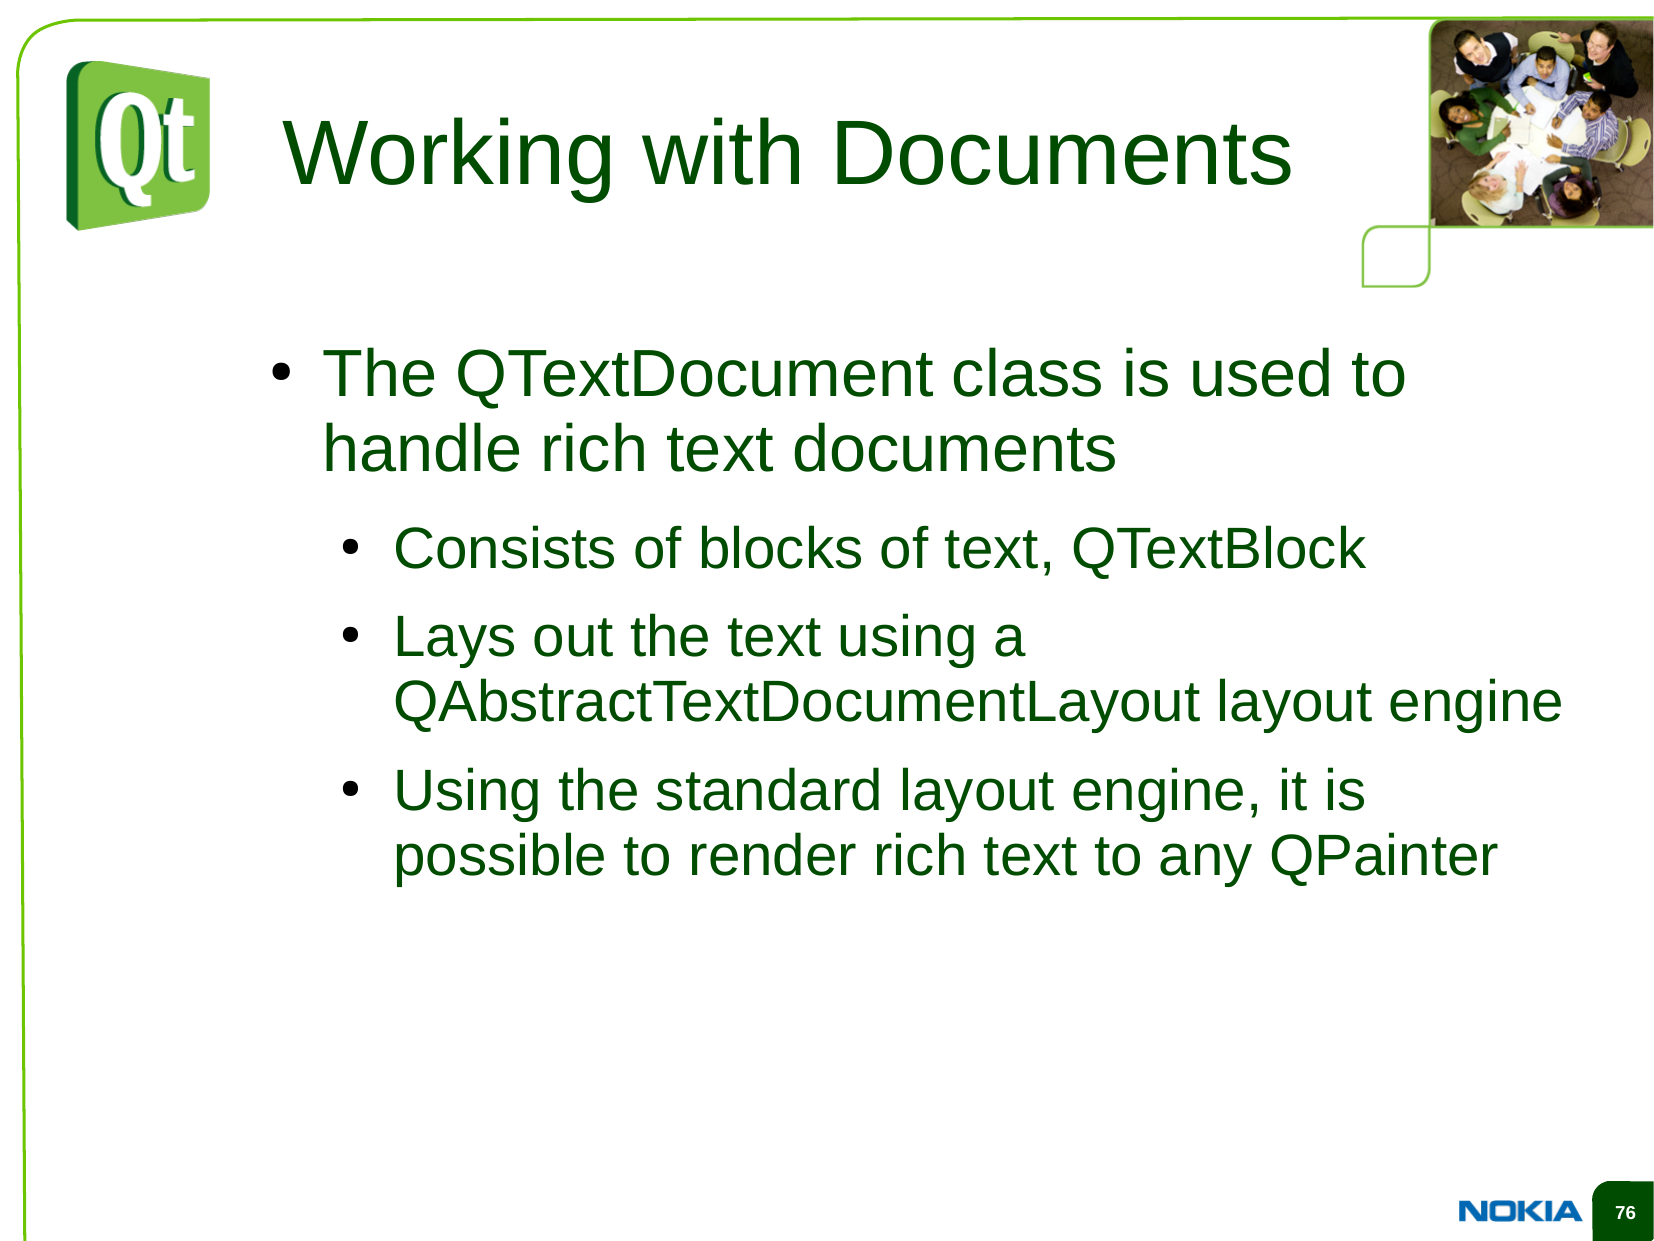

# Working with Documents
The QTextDocument class is used to handle rich text documents
Consists of blocks of text, QTextBlock
Lays out the text using a QAbstractTextDocumentLayout layout engine
Using the standard layout engine, it is possible to render rich text to any QPainter